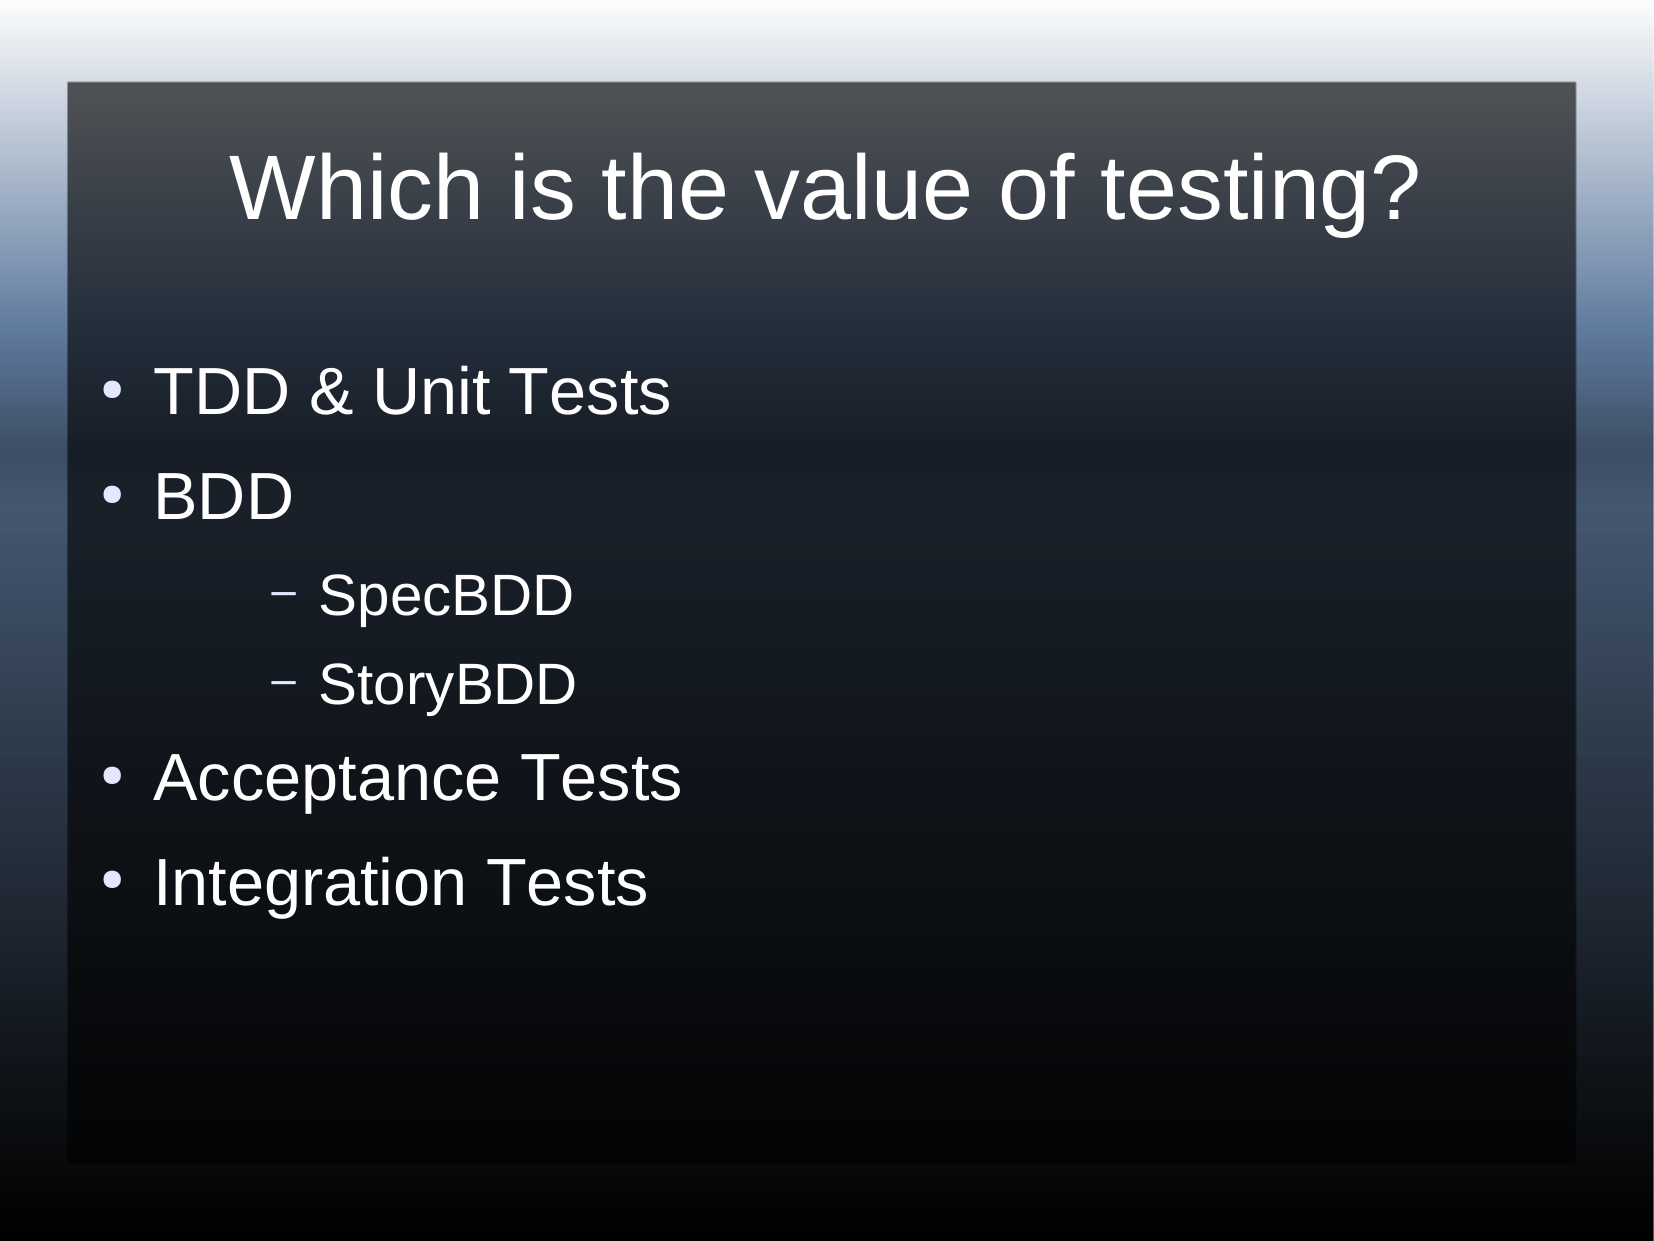

# Which is the value of testing?
TDD & Unit Tests
BDD
SpecBDD
StoryBDD
Acceptance Tests
Integration Tests